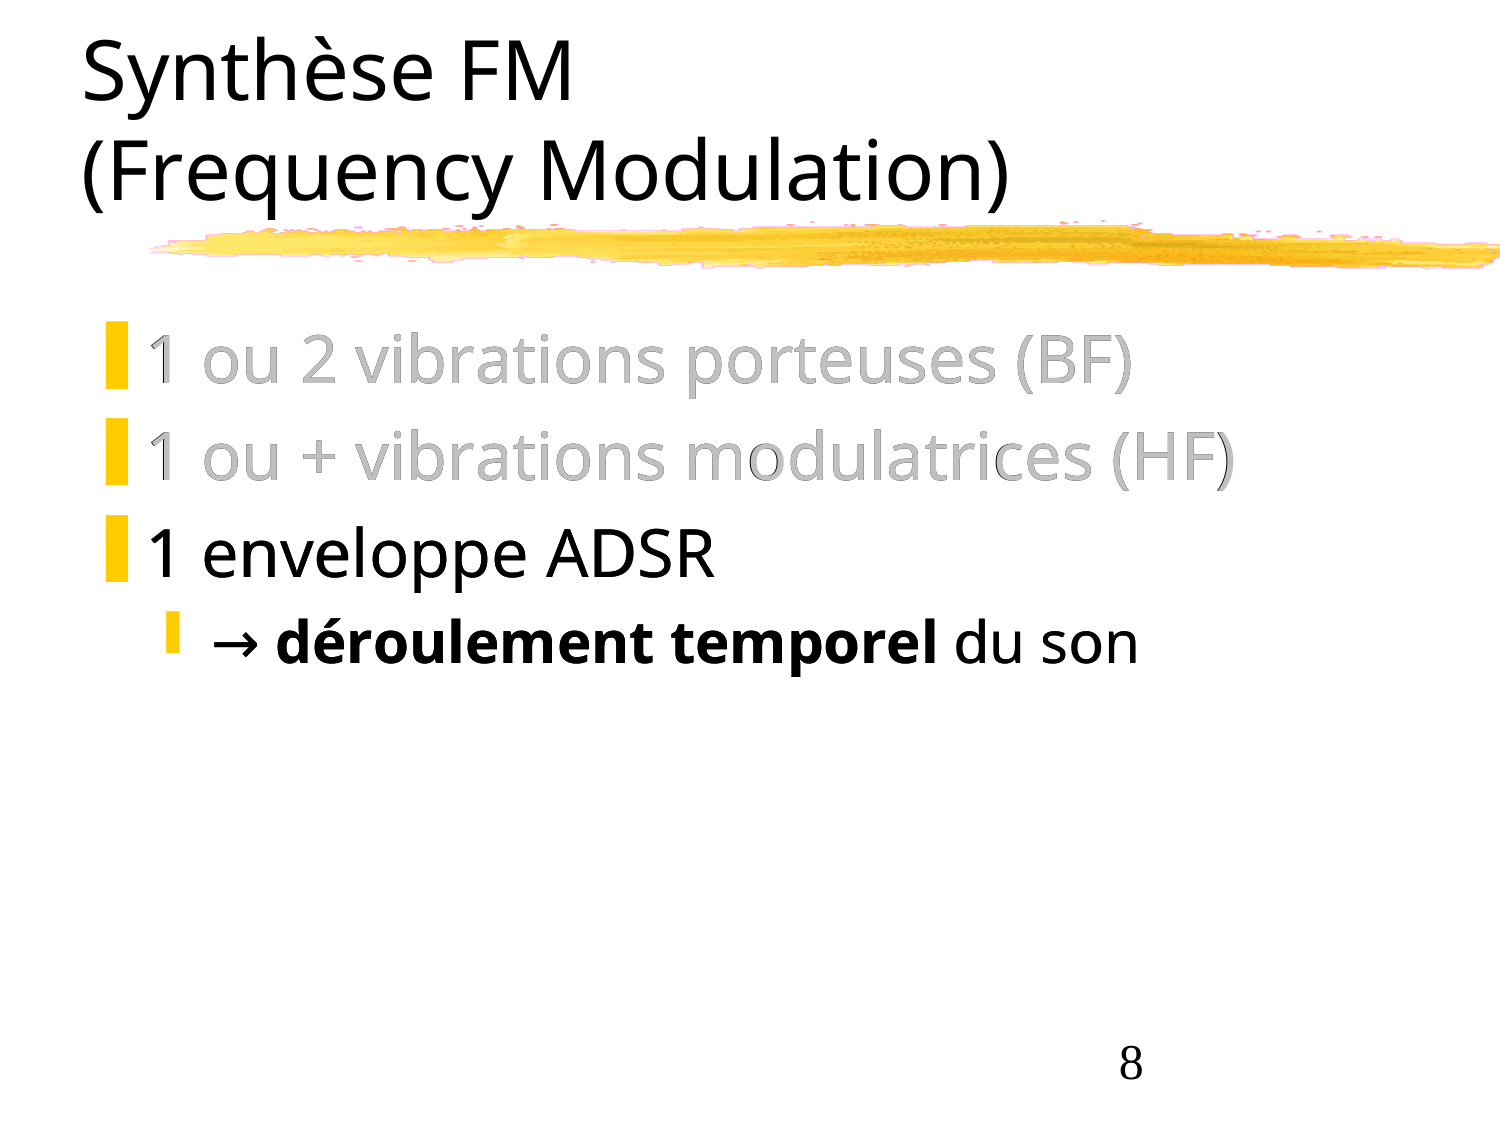

# Synthèse FM (Frequency Modulation)
1 ou 2 vibrations porteuses (BF)
1 ou + vibrations modulatrices (HF)
1 enveloppe ADSR
→ déroulement temporel du son
1 ou 2 vibrations porteuses (BF)
1 ou + vibrations modulatrices (HF)
1 enveloppe ADSR
→ déroulement temporel du son
8